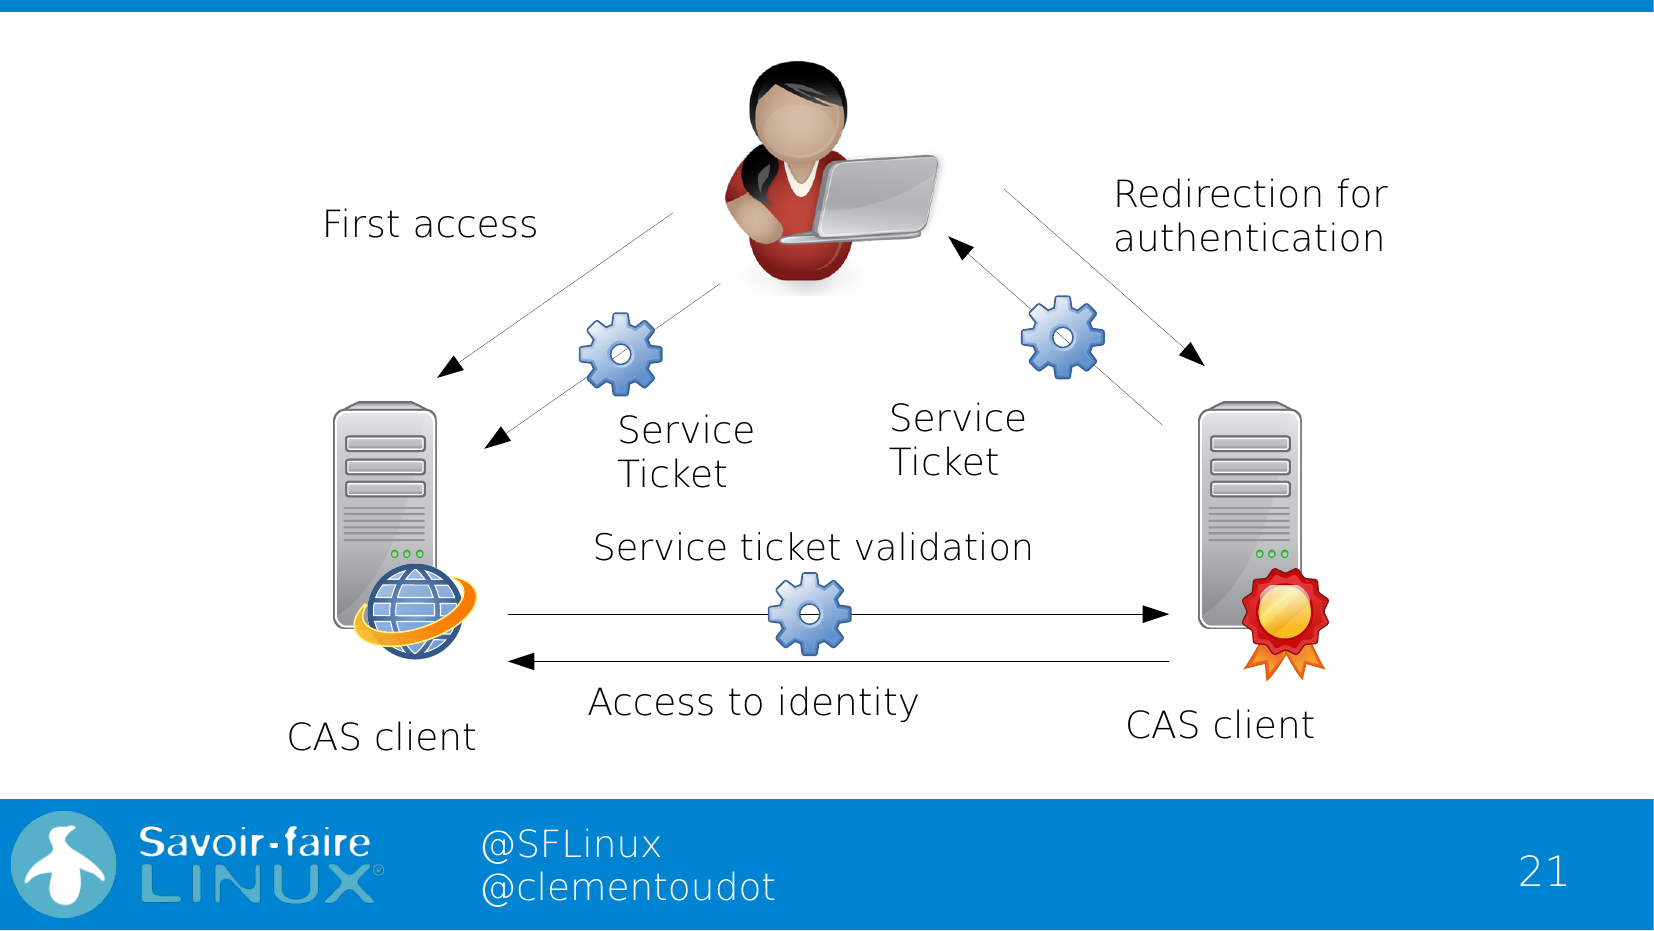

Redirection for authentication
First access
Service Ticket
Service Ticket
Service ticket validation
Access to identity
CAS client
CAS client
21